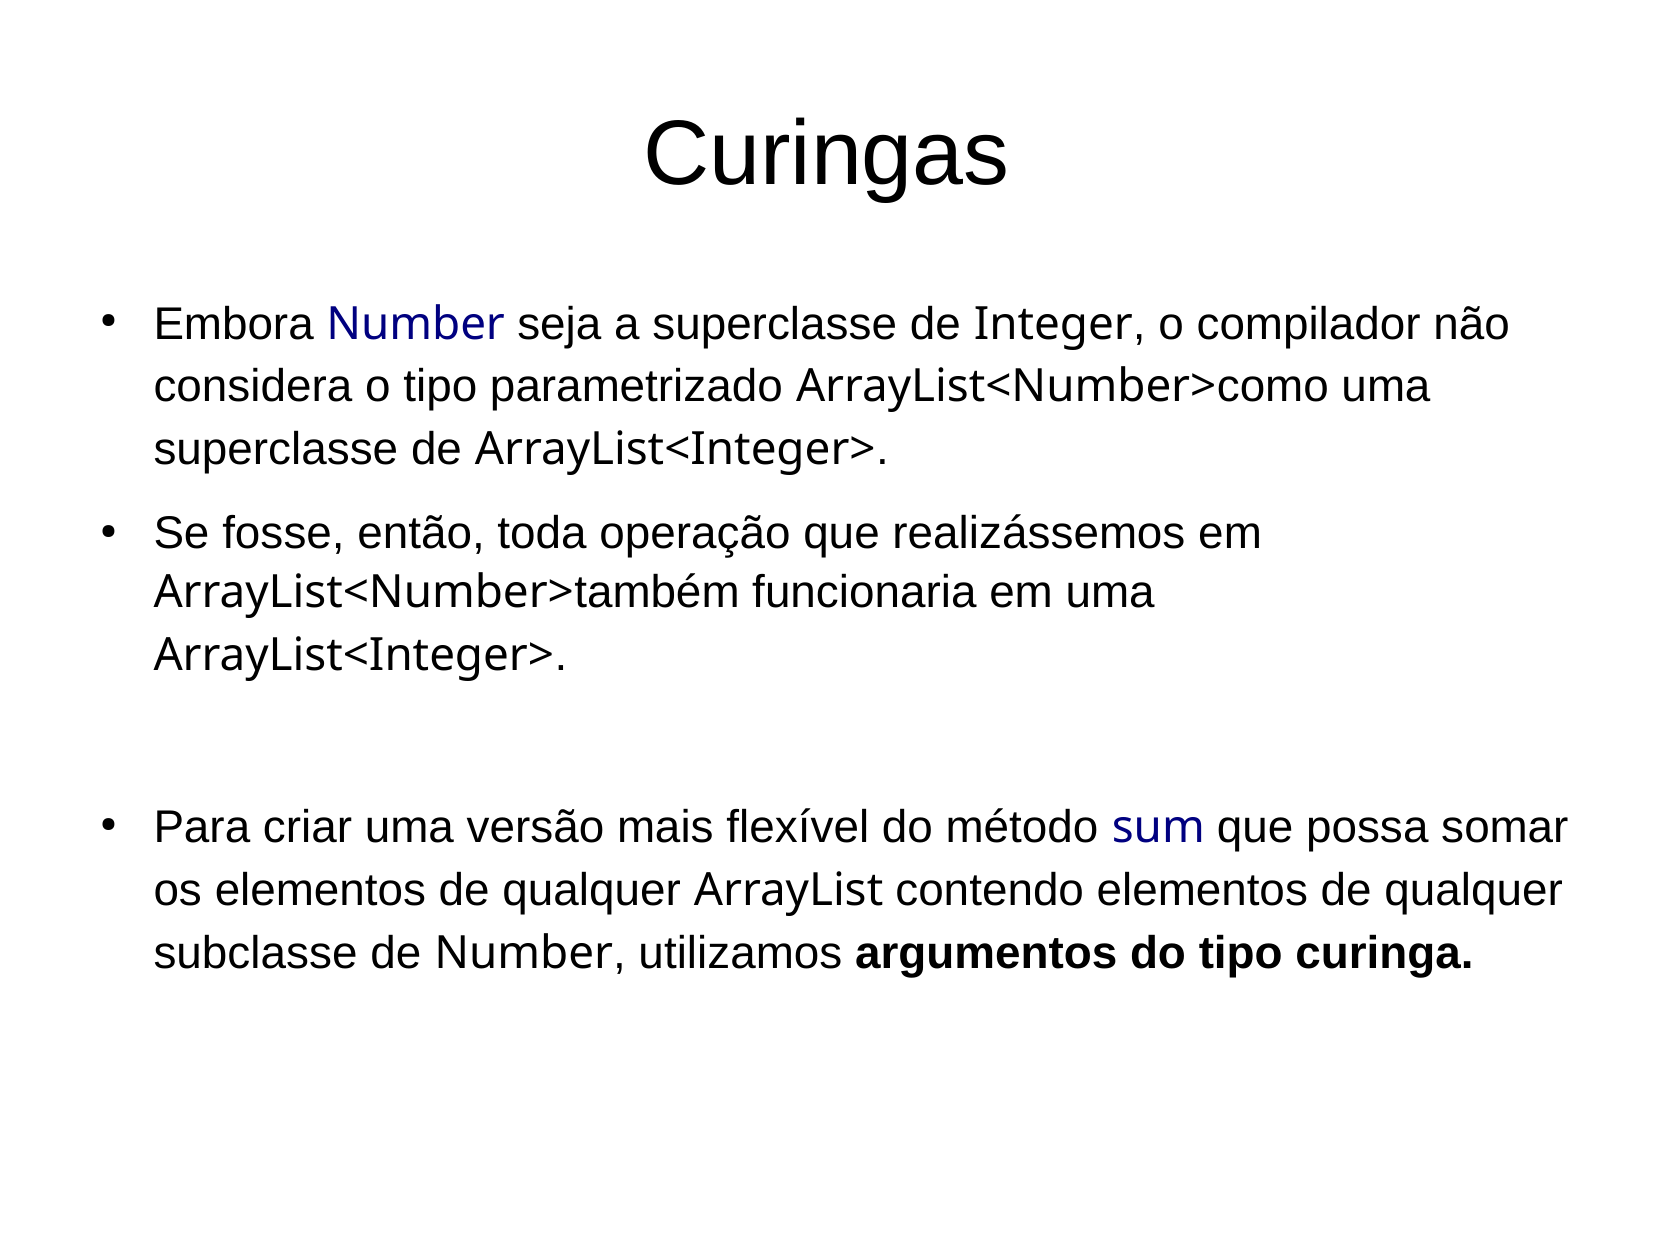

# Curingas
Embora Number seja a superclasse de Integer, o compilador não considera o tipo parametrizado ArrayList<Number>como uma superclasse de ArrayList<Integer>.
Se fosse, então, toda operação que realizássemos em ArrayList<Number>também funcionaria em uma ArrayList<Integer>.
Para criar uma versão mais flexível do método sum que possa somar os elementos de qualquer ArrayList contendo elementos de qualquer subclasse de Number, utilizamos argumentos do tipo curinga.